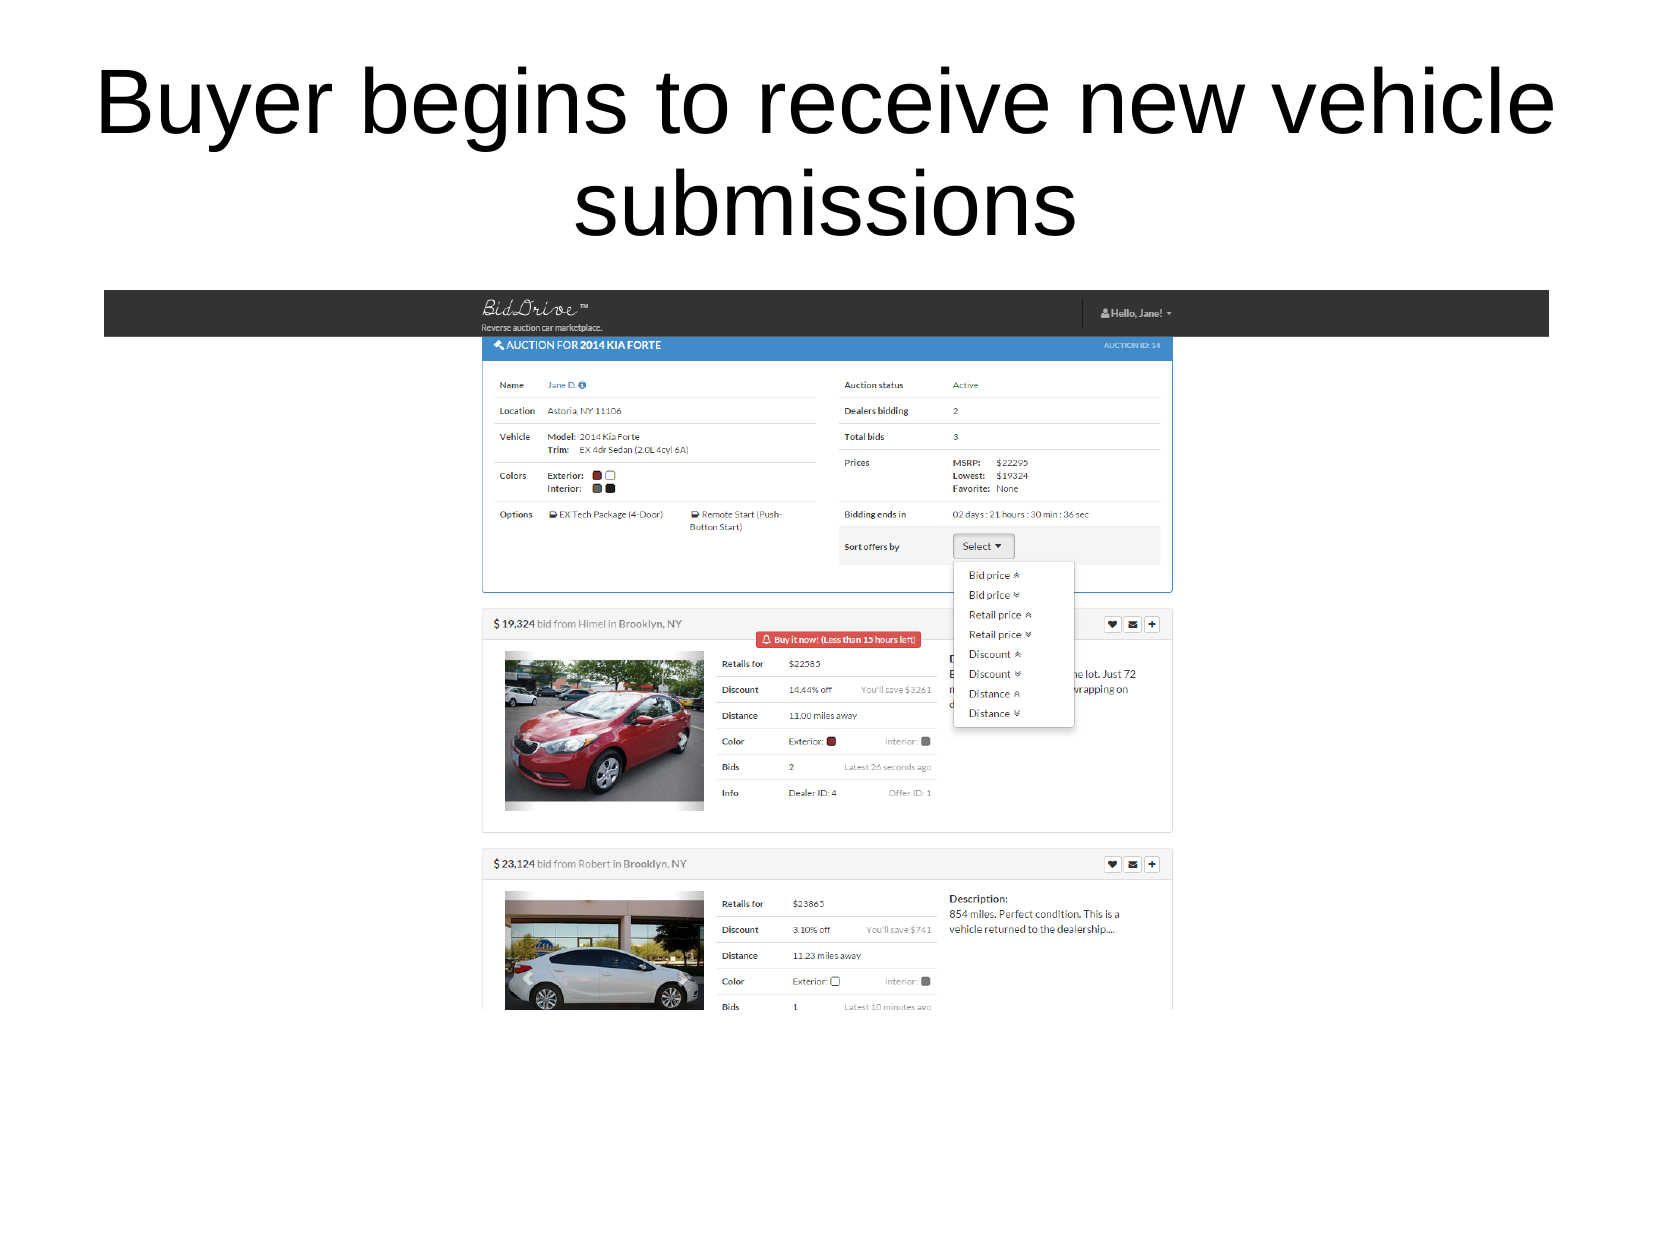

# Buyer begins to receive new vehicle submissions